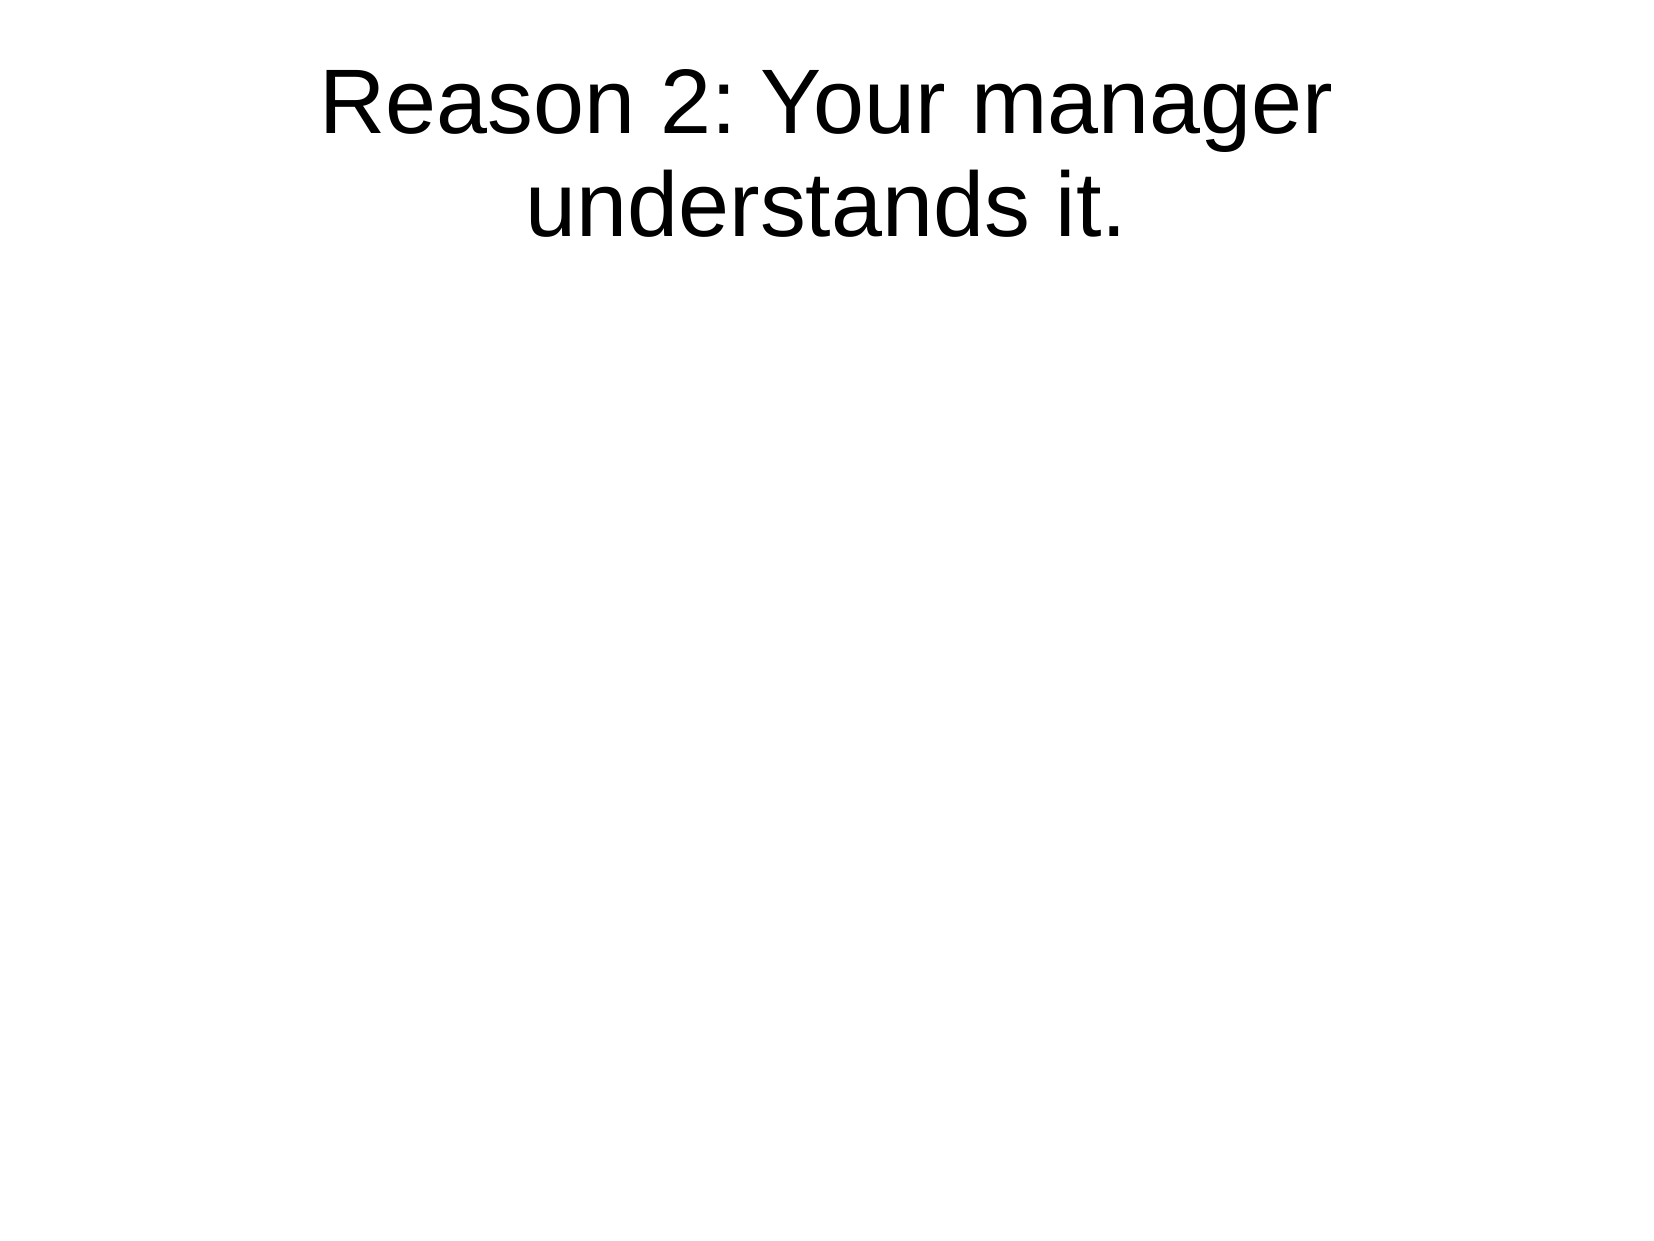

# Reason 2: Your manager understands it.